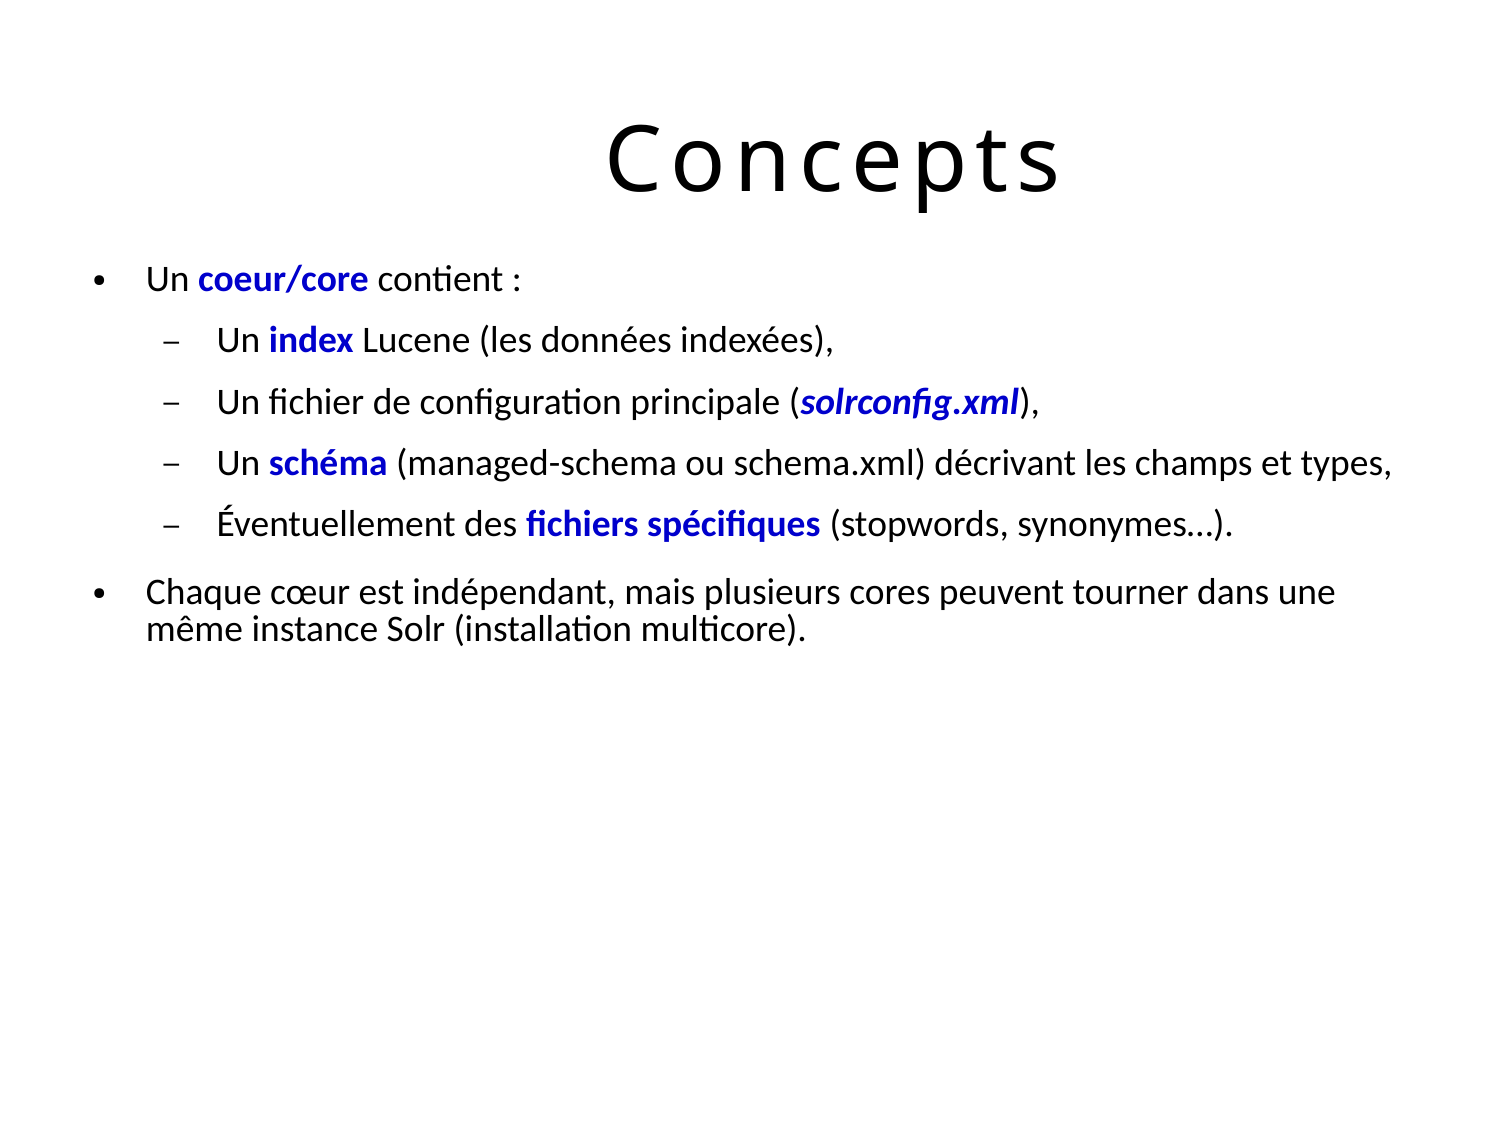

# Concepts
Un coeur/core contient :
Un index Lucene (les données indexées),
Un fichier de configuration principale (solrconfig.xml),
Un schéma (managed-schema ou schema.xml) décrivant les champs et types,
Éventuellement des fichiers spécifiques (stopwords, synonymes…).
Chaque cœur est indépendant, mais plusieurs cores peuvent tourner dans une même instance Solr (installation multicore).